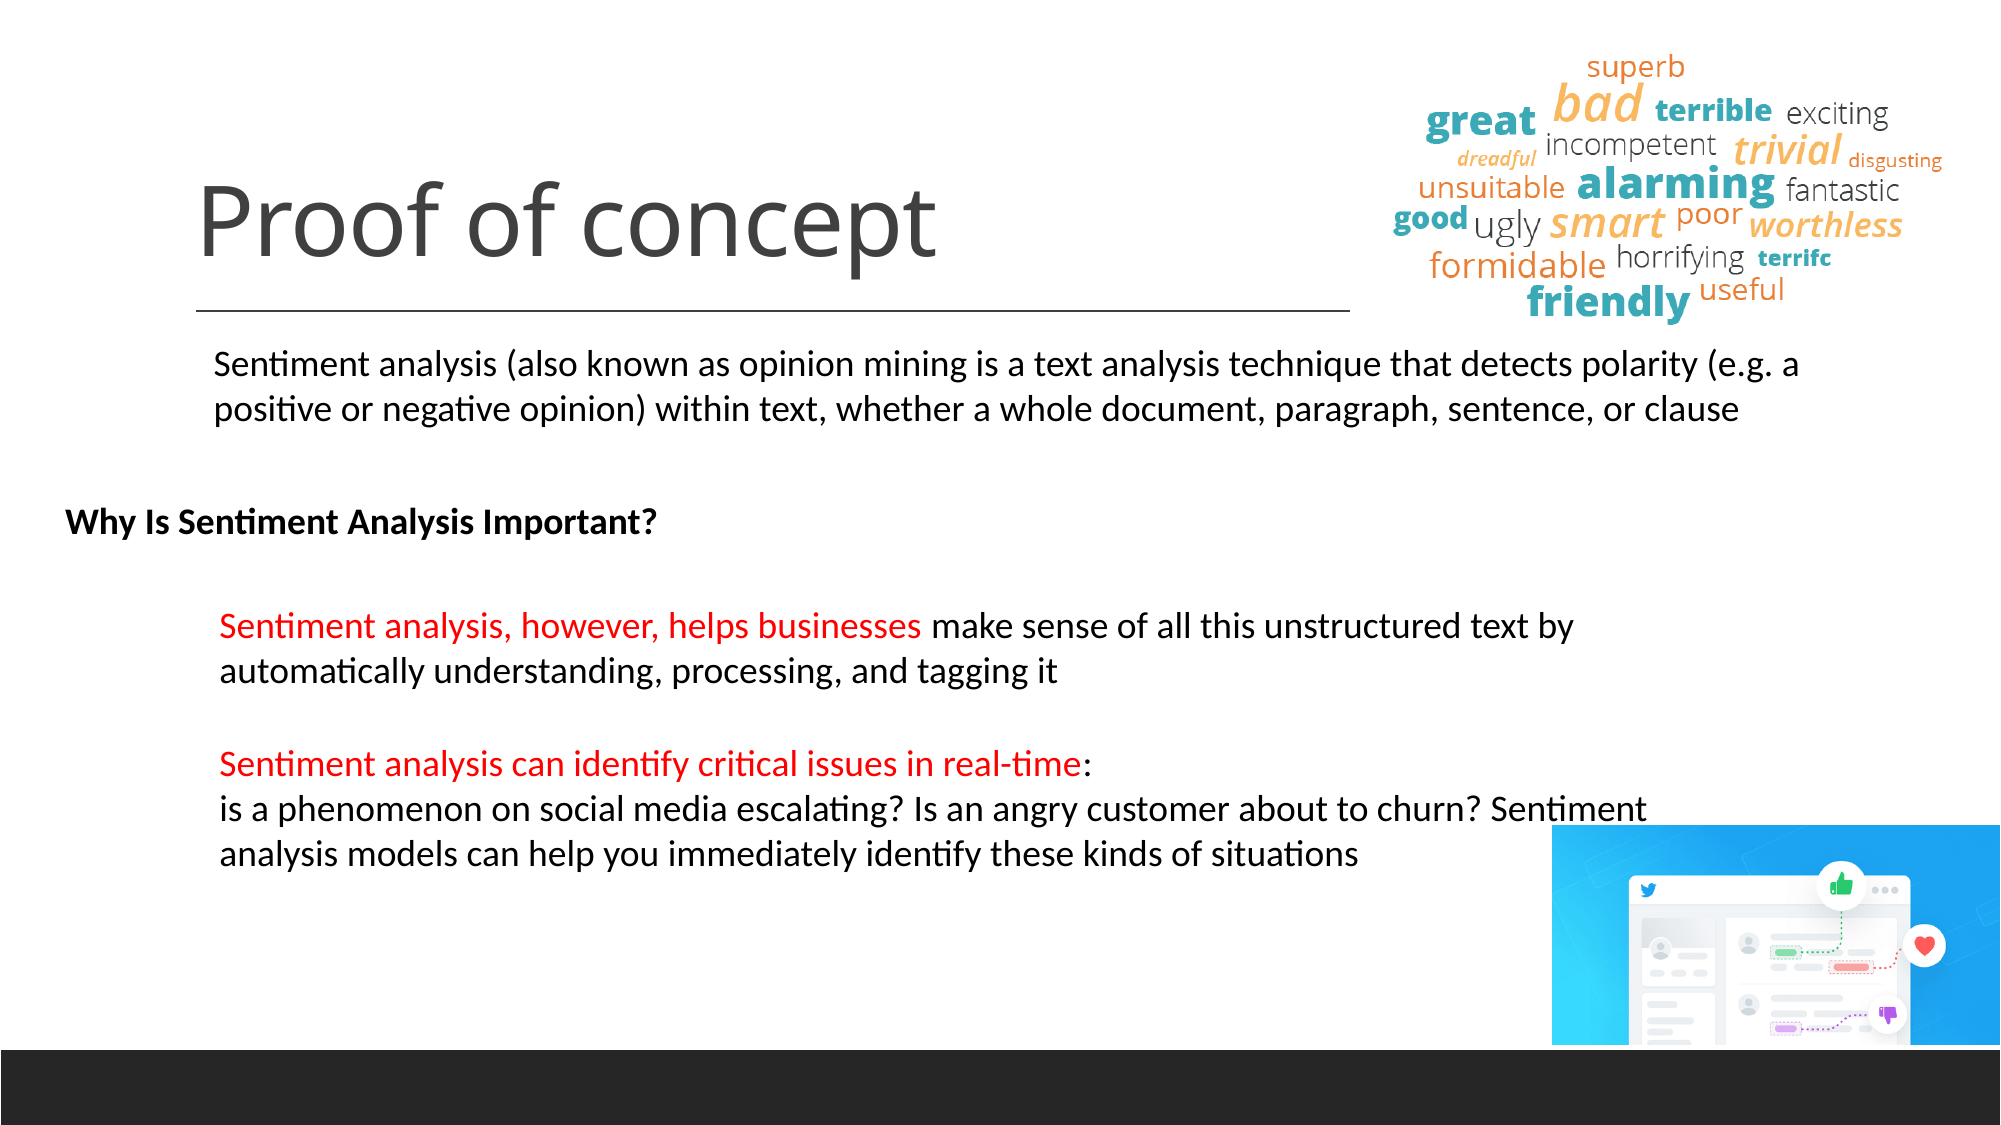

# Proof of concept
Sentiment analysis (also known as opinion mining is a text analysis technique that detects polarity (e.g. a positive or negative opinion) within text, whether a whole document, paragraph, sentence, or clause
Why Is Sentiment Analysis Important?
Sentiment analysis, however, helps businesses make sense of all this unstructured text by automatically understanding, processing, and tagging it
Sentiment analysis can identify critical issues in real-time:
is a phenomenon on social media escalating? Is an angry customer about to churn? Sentiment analysis models can help you immediately identify these kinds of situations